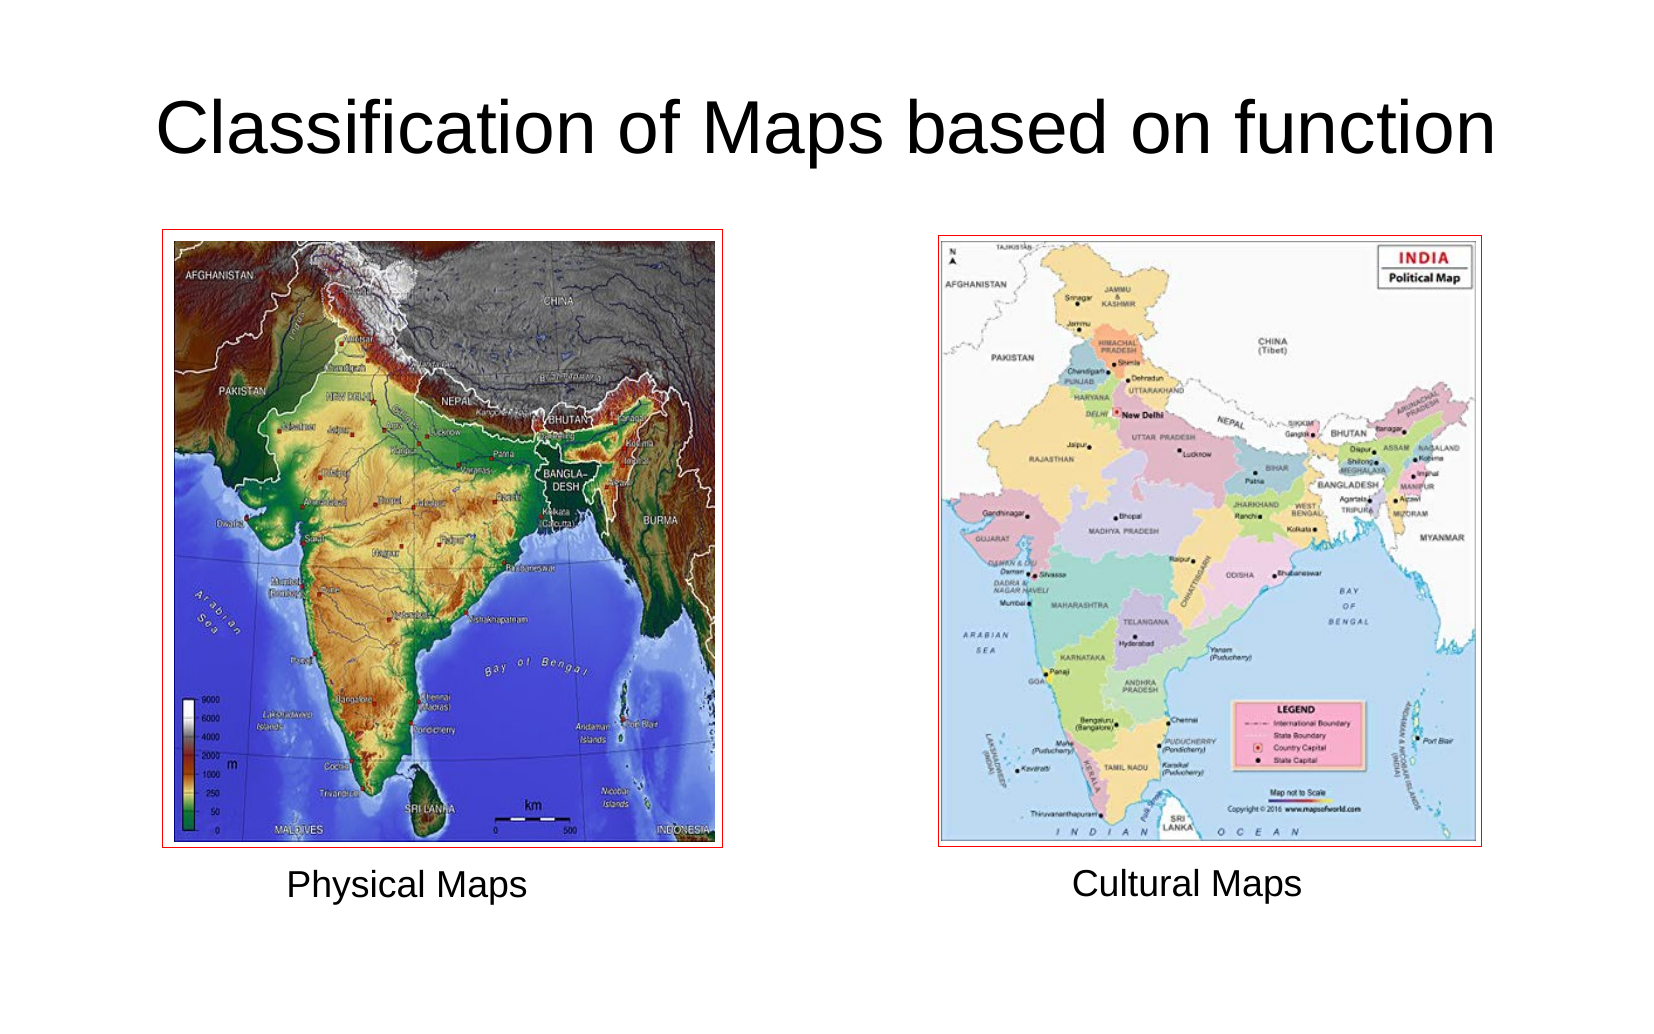

# Classification of Maps based on function
Cultural Maps
Physical Maps